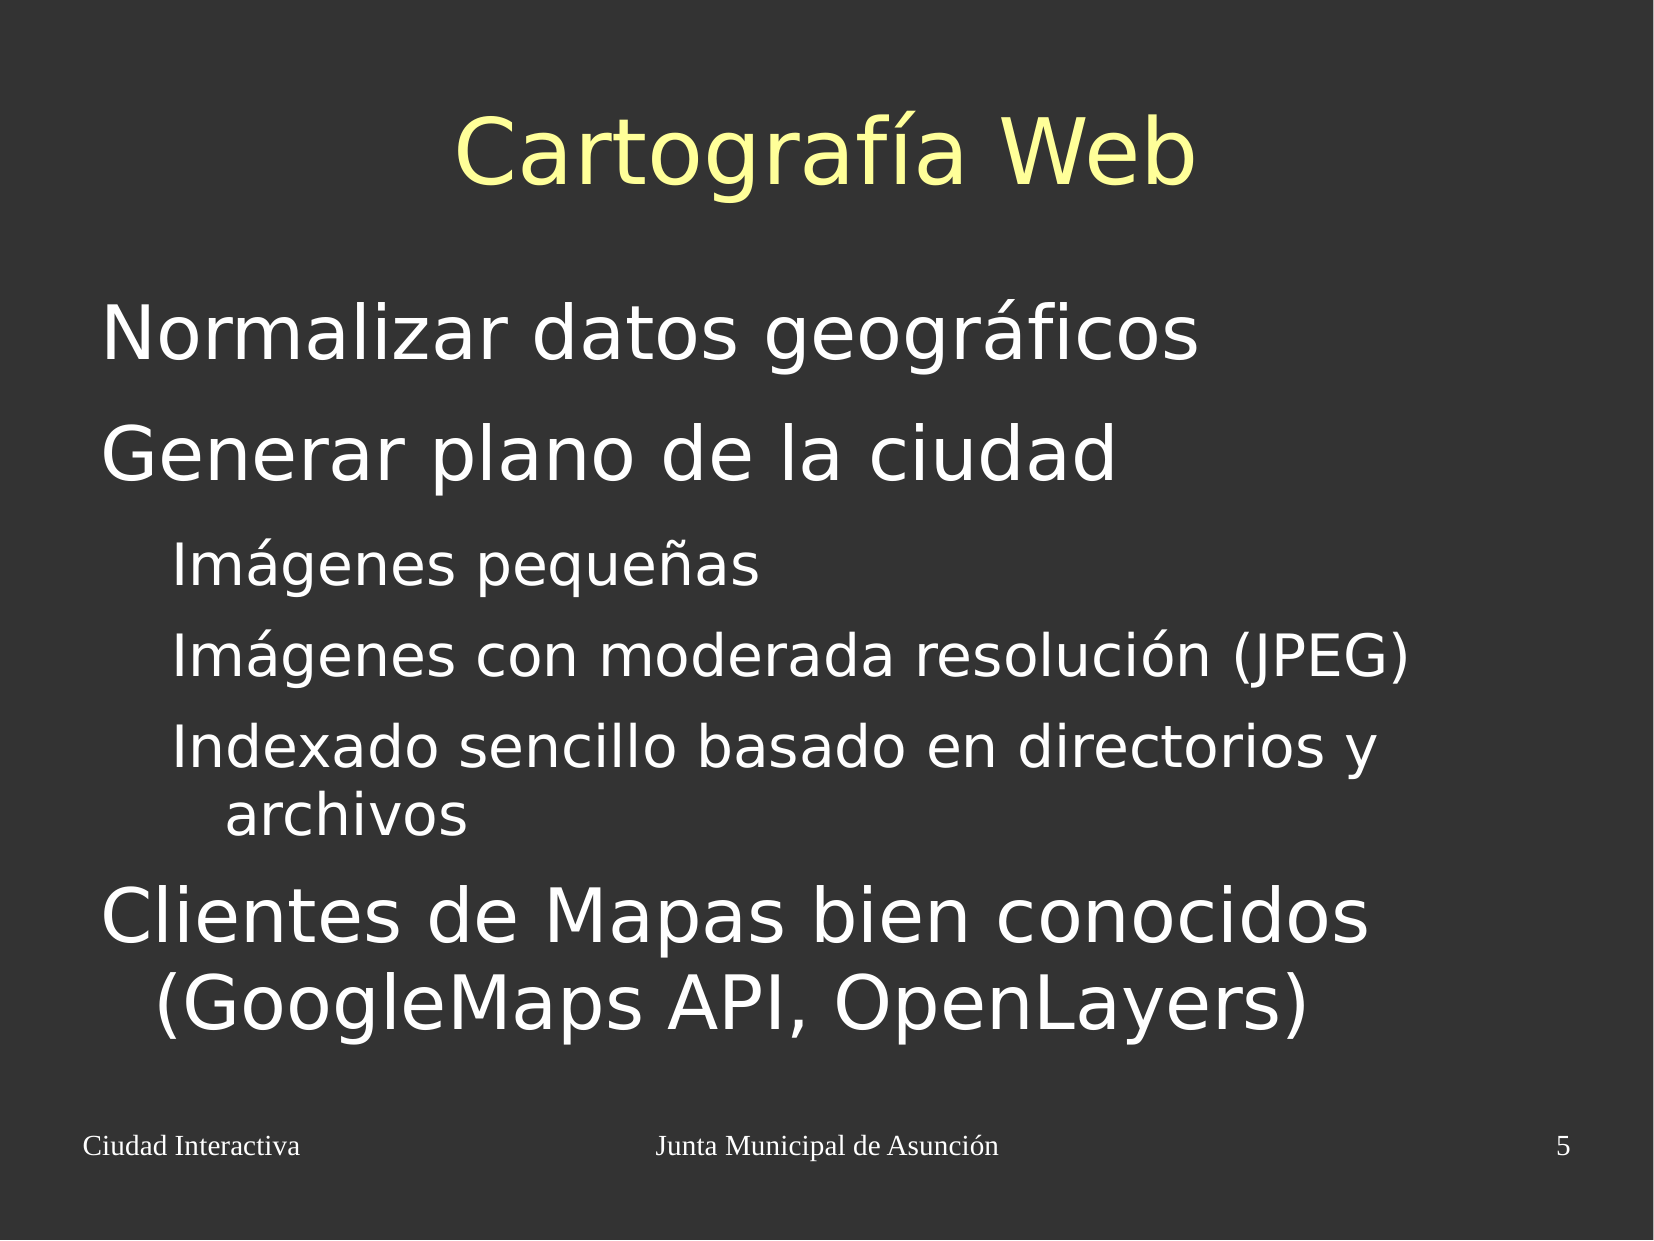

# Cartografía Web
Normalizar datos geográficos
Generar plano de la ciudad
Imágenes pequeñas
Imágenes con moderada resolución (JPEG)
Indexado sencillo basado en directorios y archivos
Clientes de Mapas bien conocidos (GoogleMaps API, OpenLayers)
Ciudad Interactiva
Junta Municipal de Asunción
5